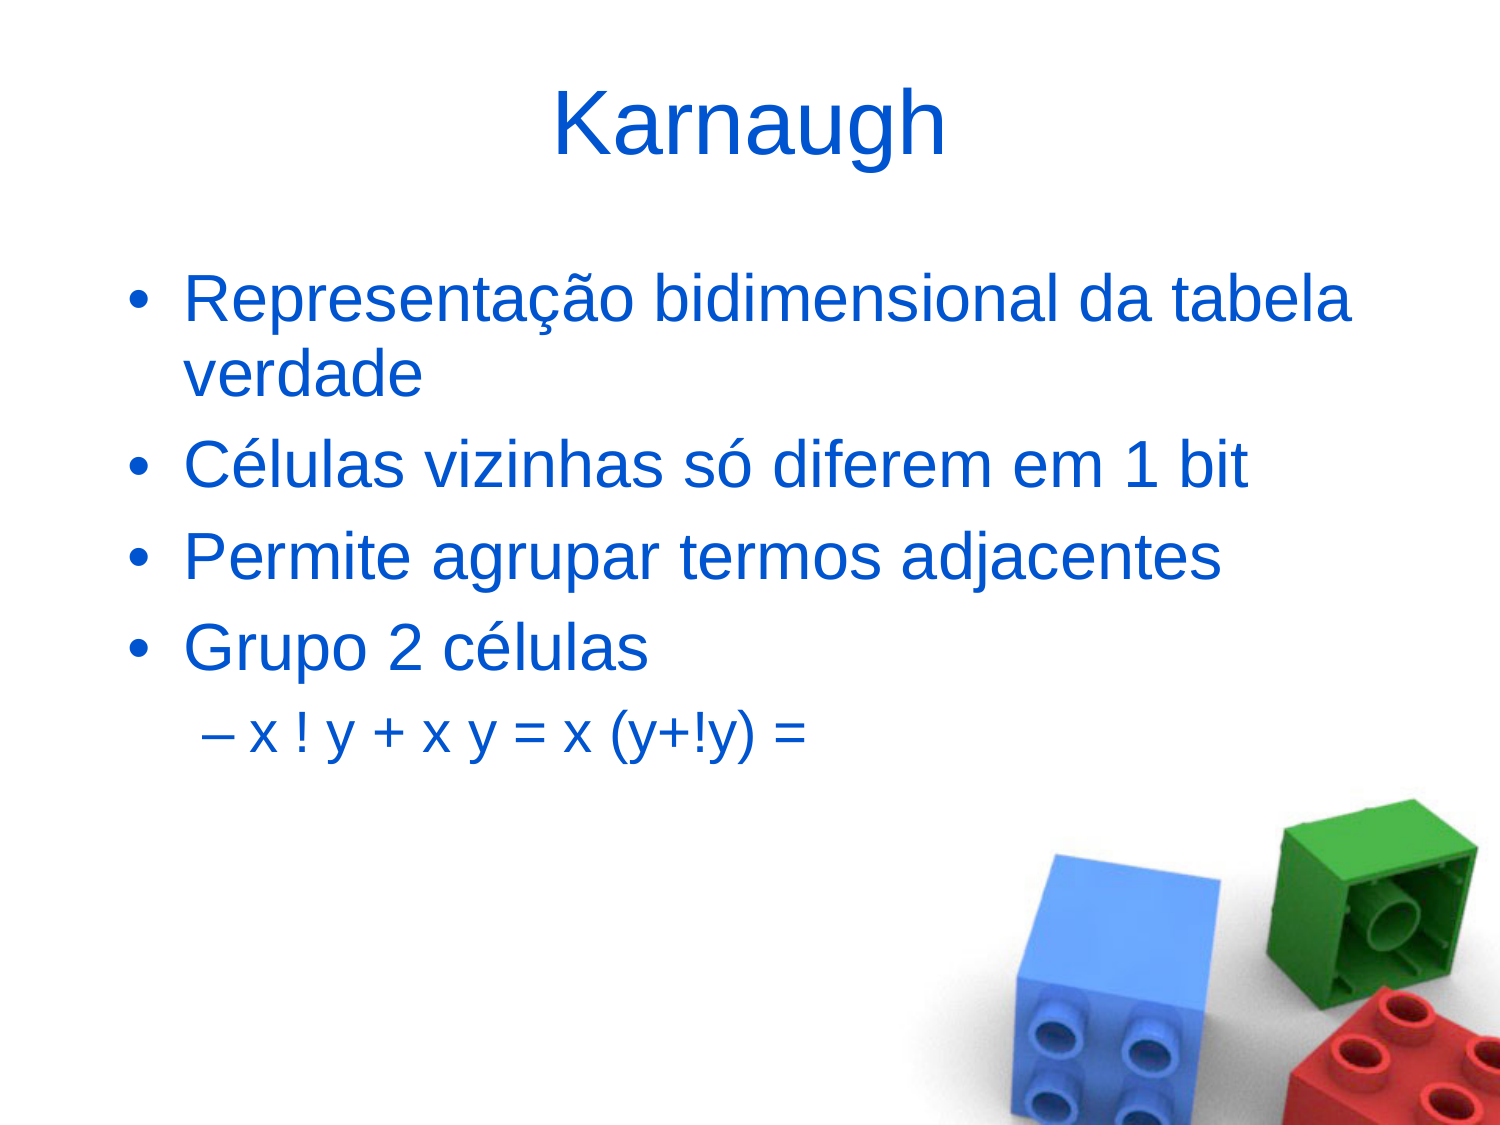

# Karnaugh
Representação bidimensional da tabela verdade
Células vizinhas só diferem em 1 bit
Permite agrupar termos adjacentes
Grupo 2 células
x ! y + x y = x (y+!y) =